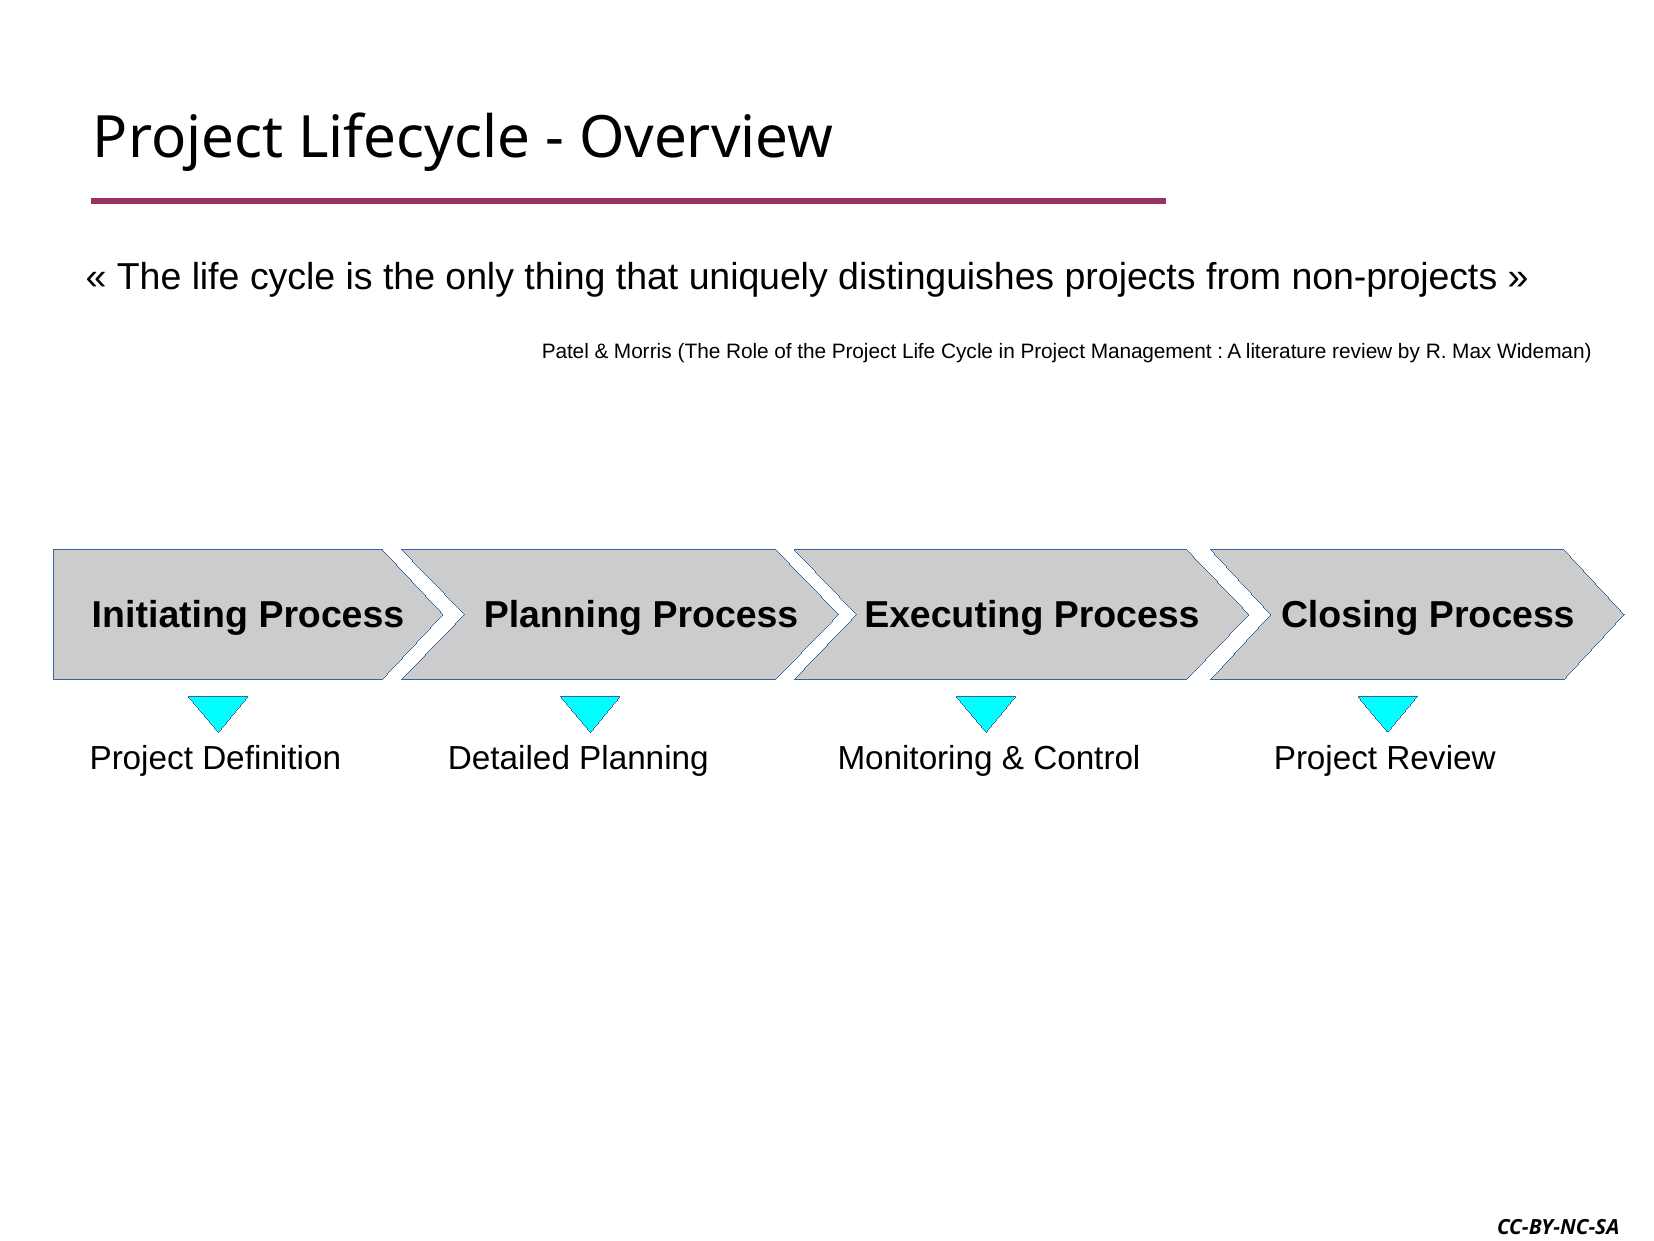

# Project Lifecycle - Overview
« The life cycle is the only thing that uniquely distinguishes projects from non-projects »
Patel & Morris (The Role of the Project Life Cycle in Project Management : A literature review by R. Max Wideman)
Initiating Process
 Planning Process
 Executing Process
 Closing Process
Project Definition
Detailed Planning
Monitoring & Control
Project Review
CC-BY-NC-SA